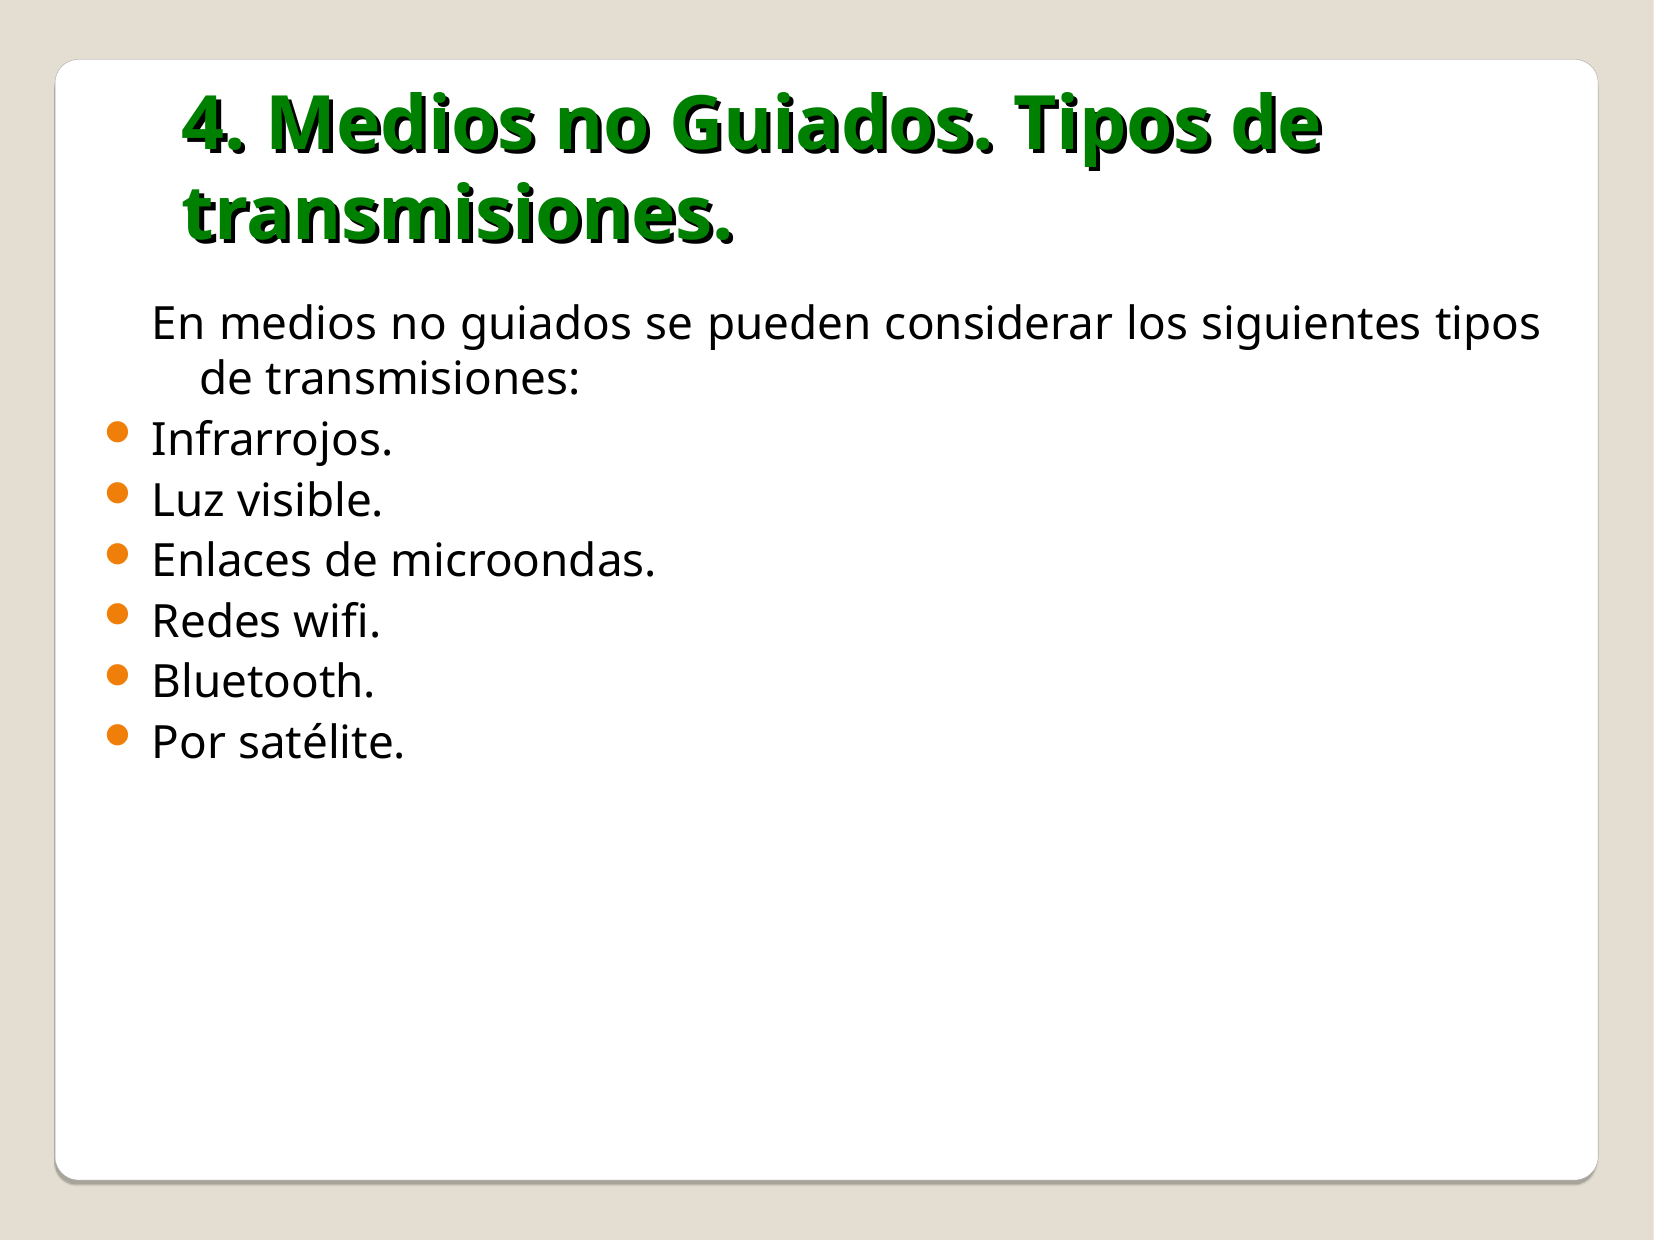

# 4. Medios no Guiados. Tipos de transmisiones.
En medios no guiados se pueden considerar los siguientes tipos de transmisiones:
Infrarrojos.
Luz visible.
Enlaces de microondas.
Redes wifi.
Bluetooth.
Por satélite.